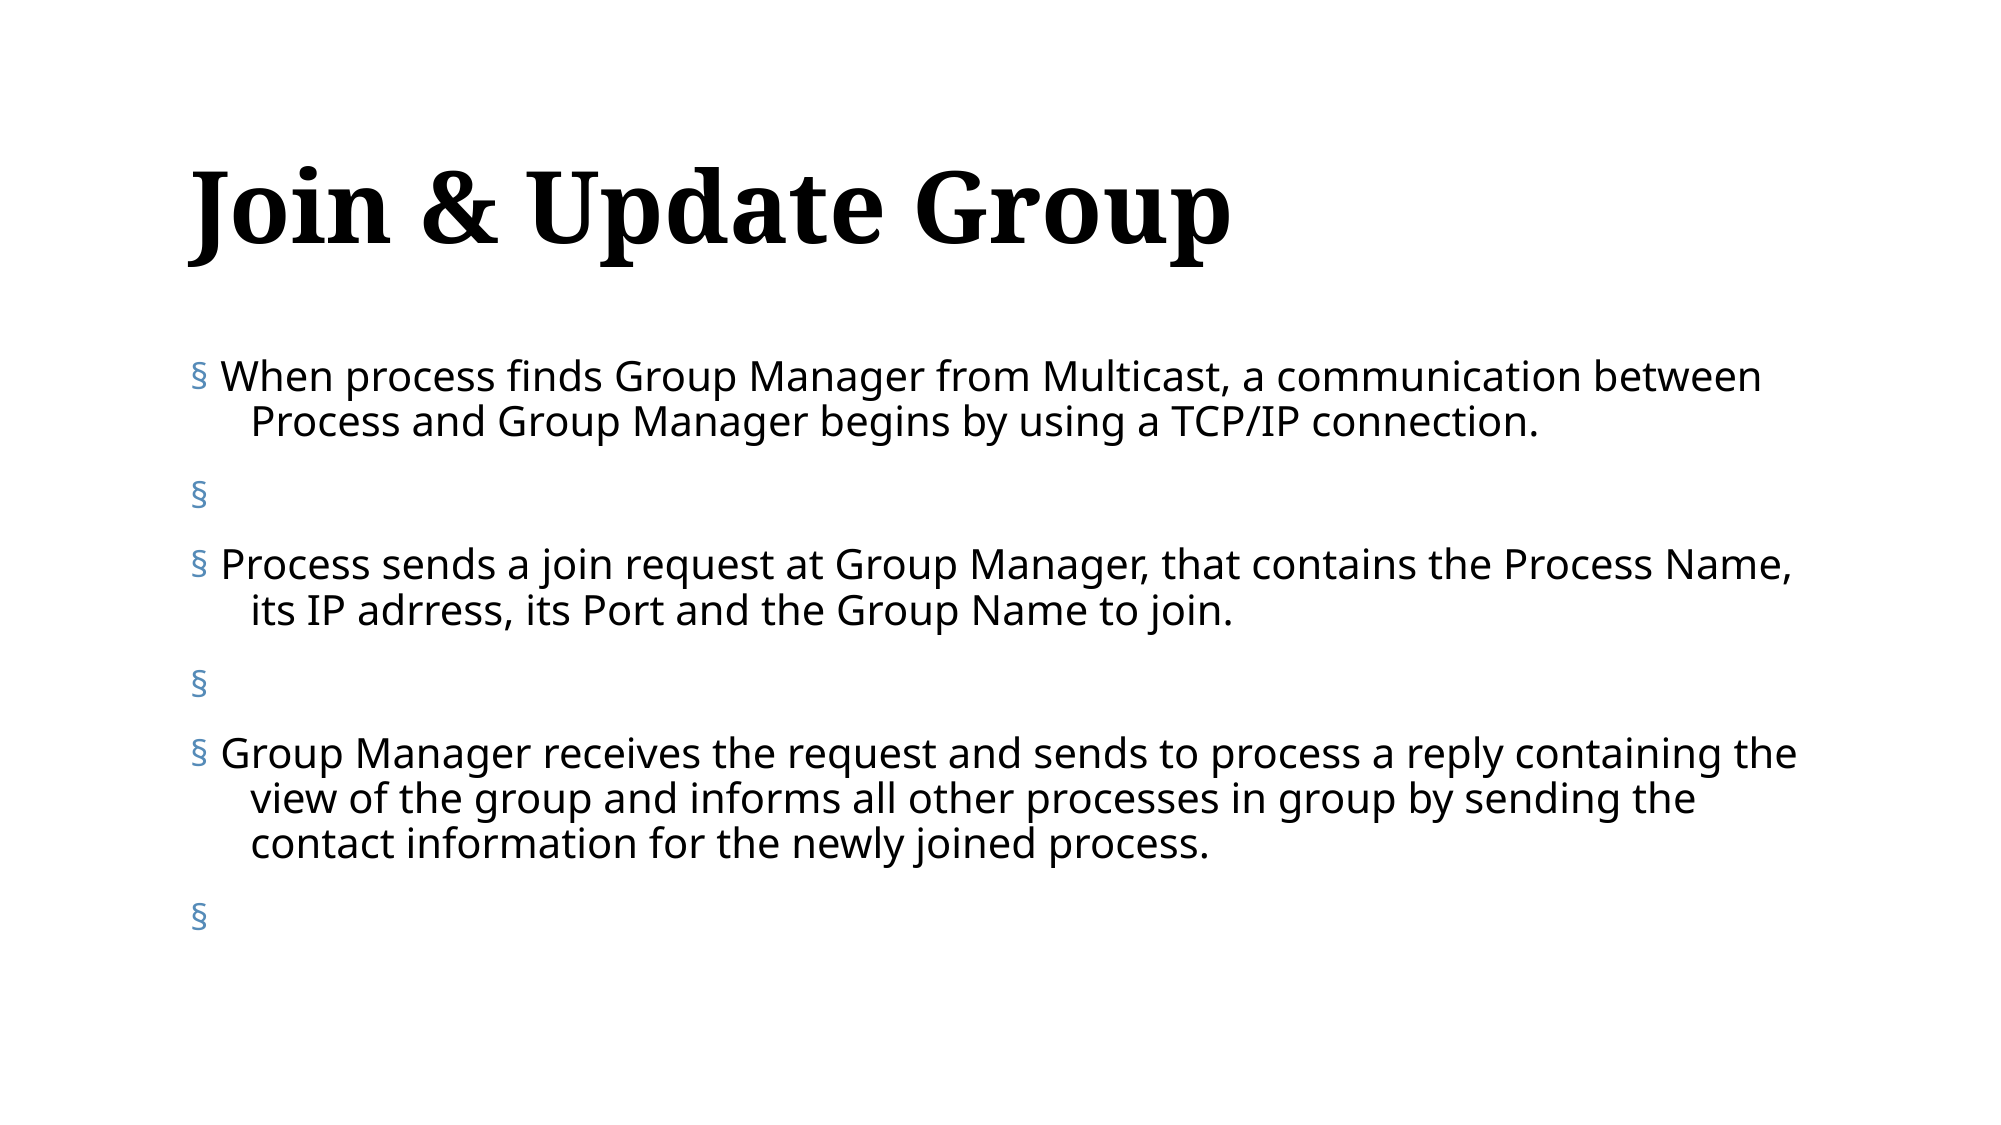

# Join & Update Group
When process finds Group Manager from Multicast, a communication between Process and Group Manager begins by using a TCP/IP connection.
Process sends a join request at Group Manager, that contains the Process Name, its IP adrress, its Port and the Group Name to join.
Group Manager receives the request and sends to process a reply containing the view of the group and informs all other processes in group by sending the contact information for the newly joined process.